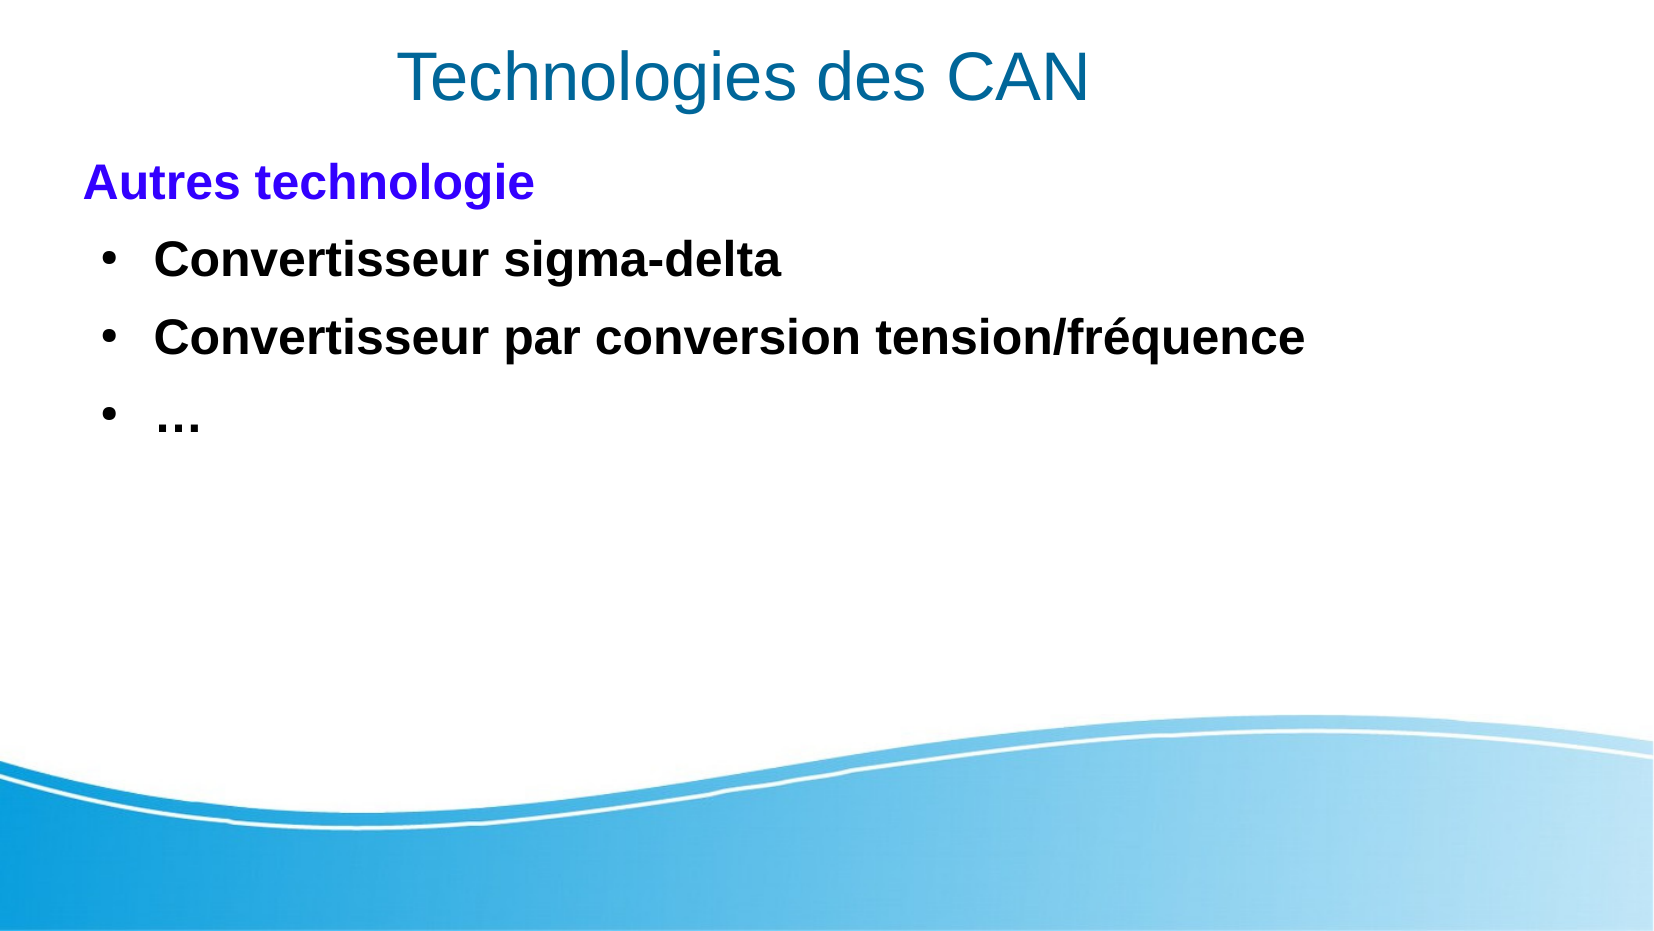

# Technologies des CAN
Autres technologie
Convertisseur sigma-delta
Convertisseur par conversion tension/fréquence
…